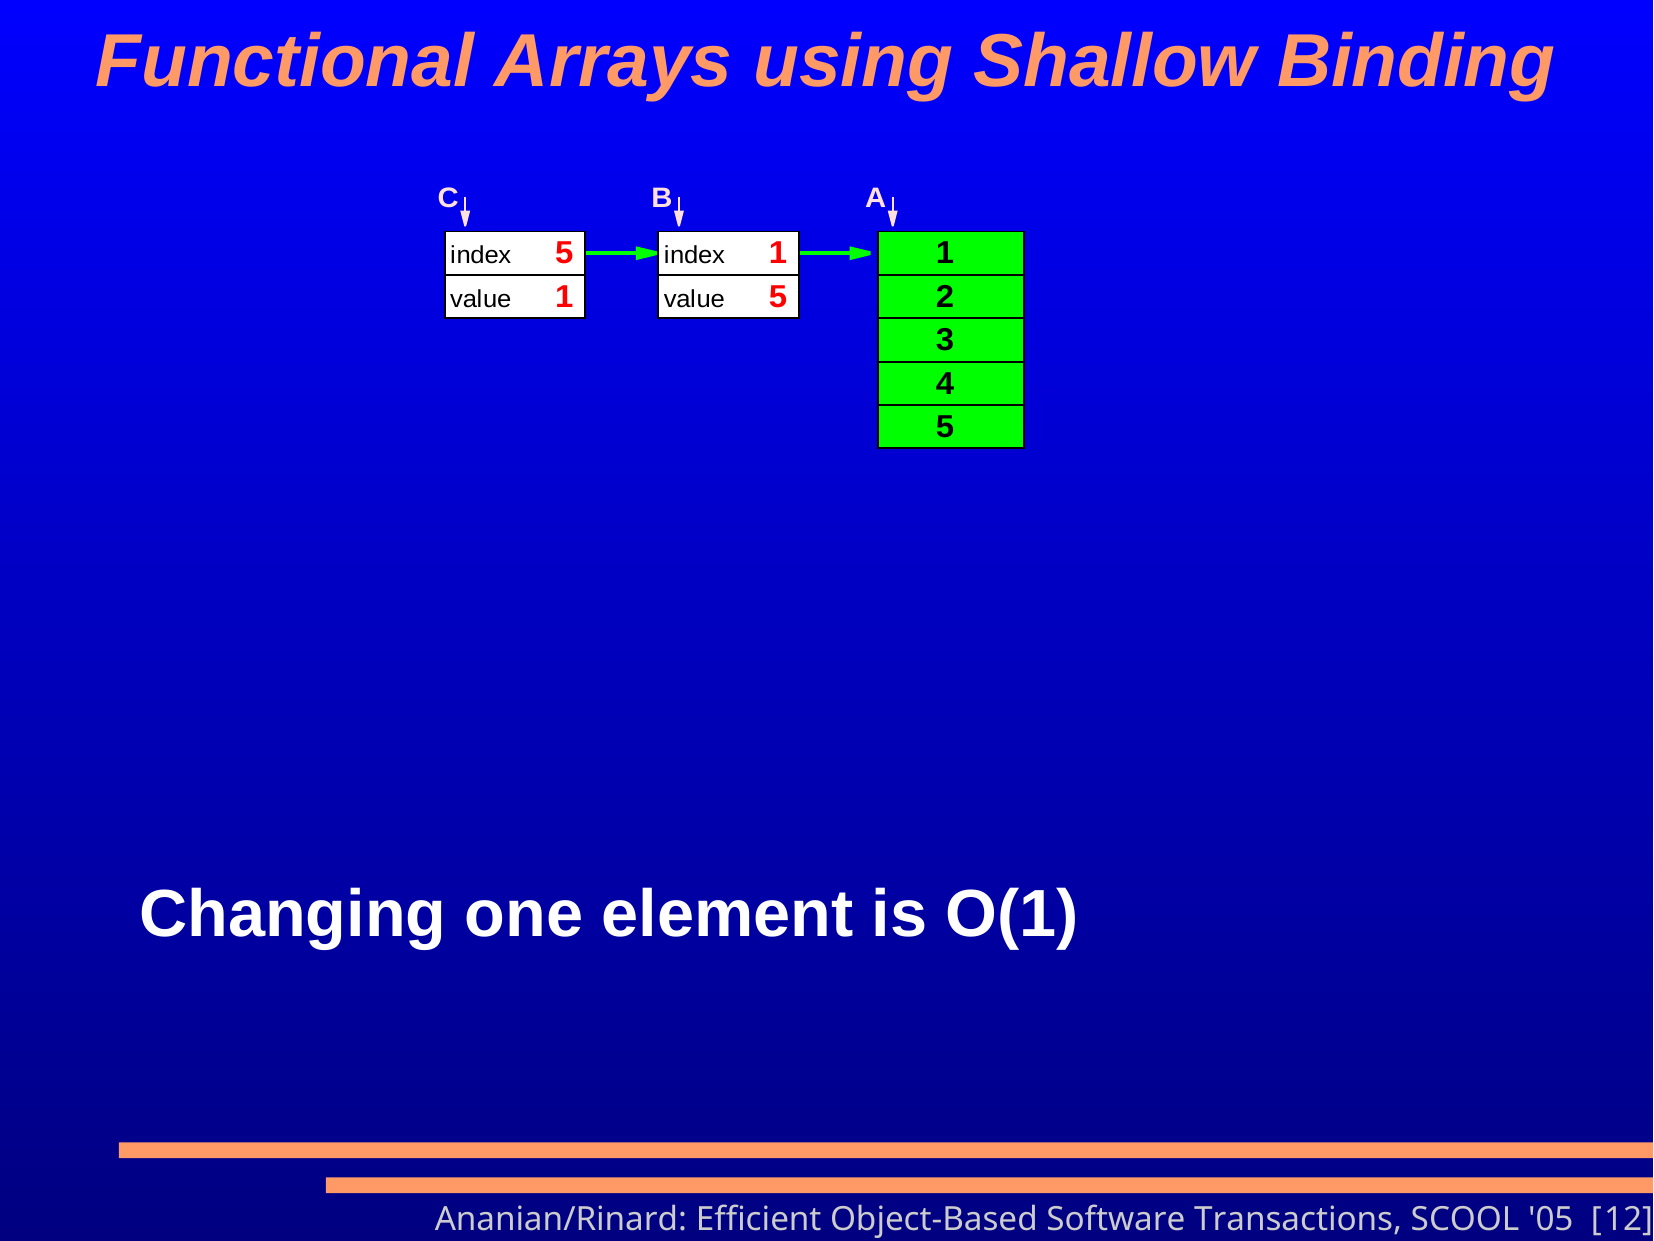

# Functional Arrays using Shallow Binding
Changing one element is O(1)